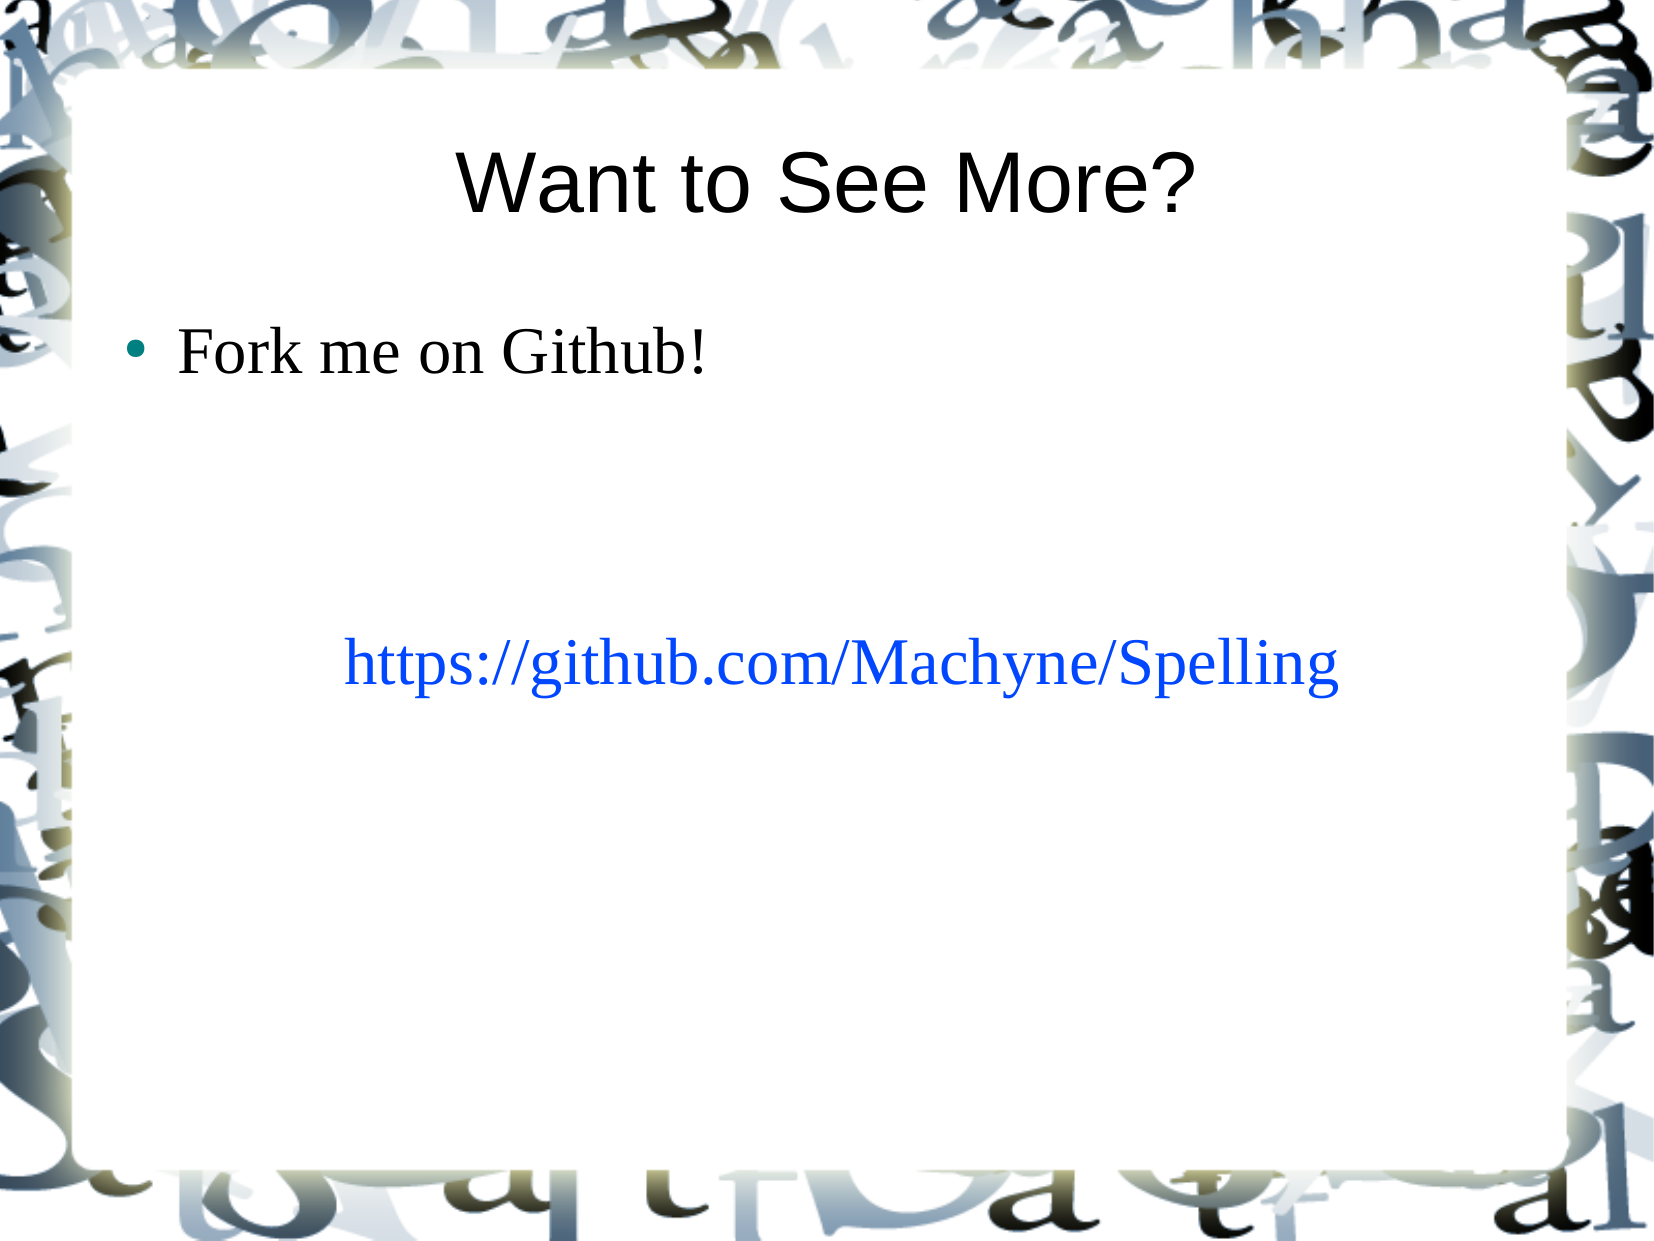

# Want to See More?
Fork me on Github!
 https://github.com/Machyne/Spelling